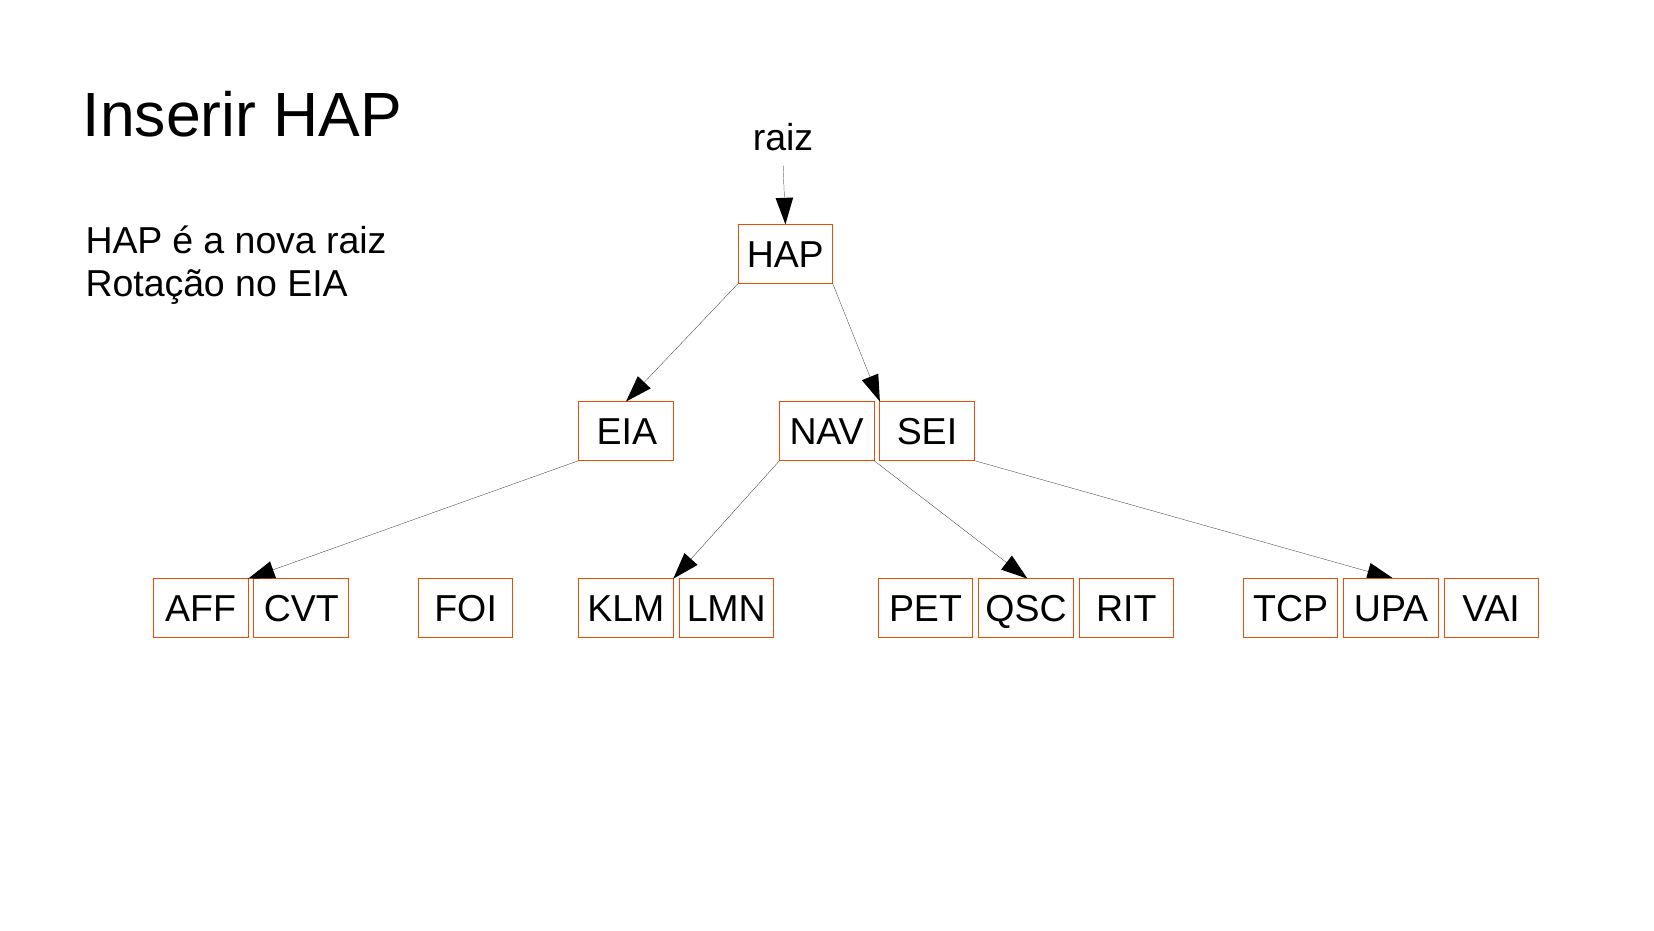

# Inserir HAP
raiz
HAP é a nova raiz
Rotação no EIA
HAP
 EIA
NAV
SEI
AFF
 CVT
FOI
 KLM
LMN
 PET
QSC
RIT
TCP
UPA
VAI